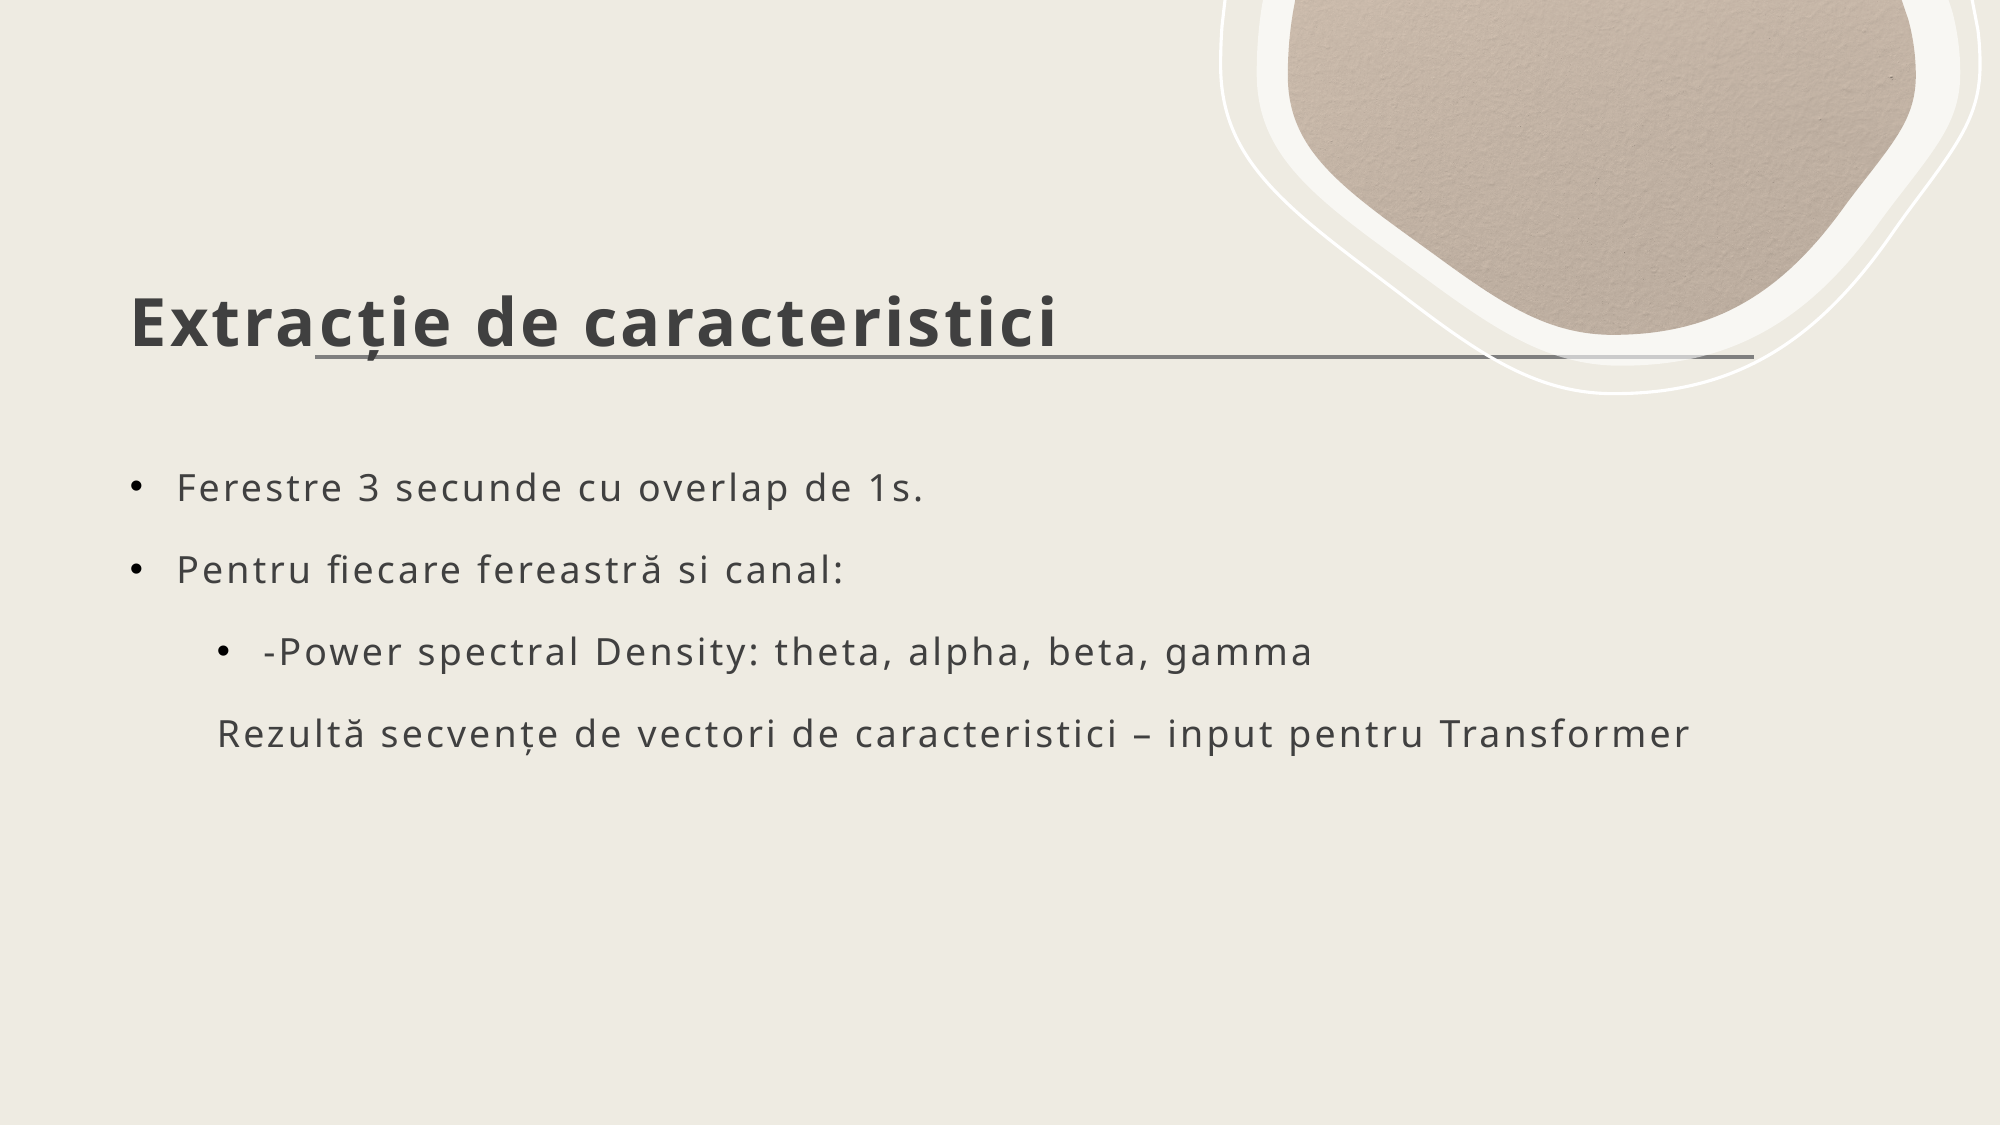

# Extracție de caracteristici
Ferestre 3 secunde cu overlap de 1s.
Pentru fiecare fereastră si canal:
-Power spectral Density: theta, alpha, beta, gamma
Rezultă secvențe de vectori de caracteristici – input pentru Transformer